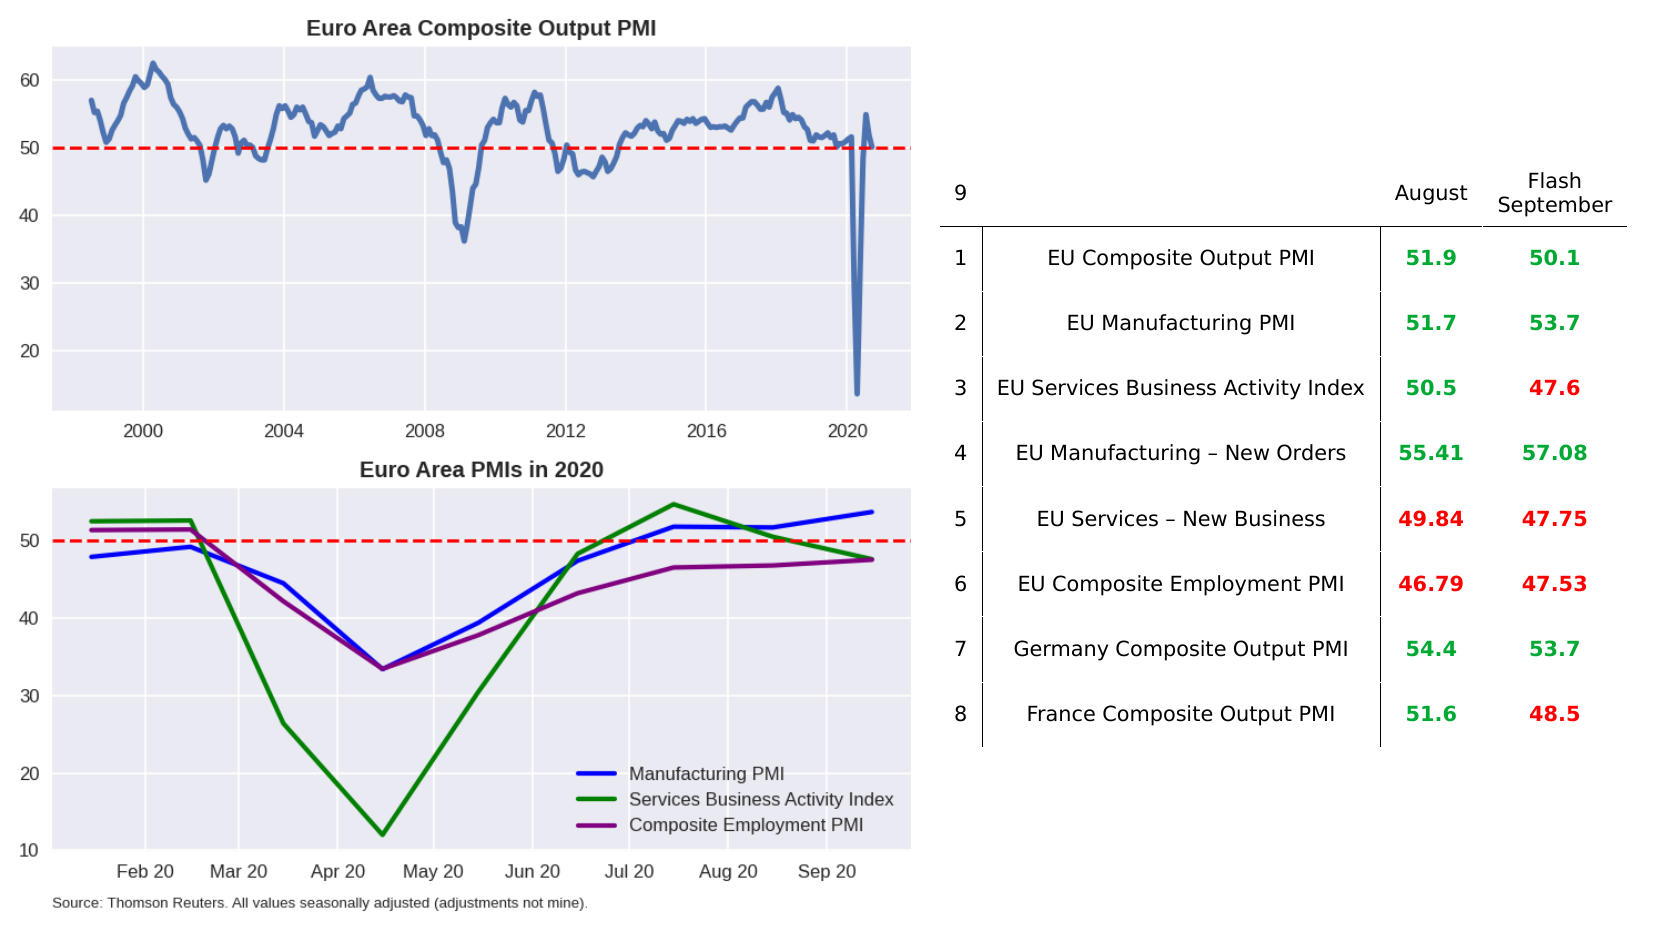

| 9 | | August | Flash September |
| --- | --- | --- | --- |
| 1 | EU Composite Output PMI | 51.9 | 50.1 |
| 2 | EU Manufacturing PMI | 51.7 | 53.7 |
| 3 | EU Services Business Activity Index | 50.5 | 47.6 |
| 4 | EU Manufacturing – New Orders | 55.41 | 57.08 |
| 5 | EU Services – New Business | 49.84 | 47.75 |
| 6 | EU Composite Employment PMI | 46.79 | 47.53 |
| 7 | Germany Composite Output PMI | 54.4 | 53.7 |
| 8 | France Composite Output PMI | 51.6 | 48.5 |